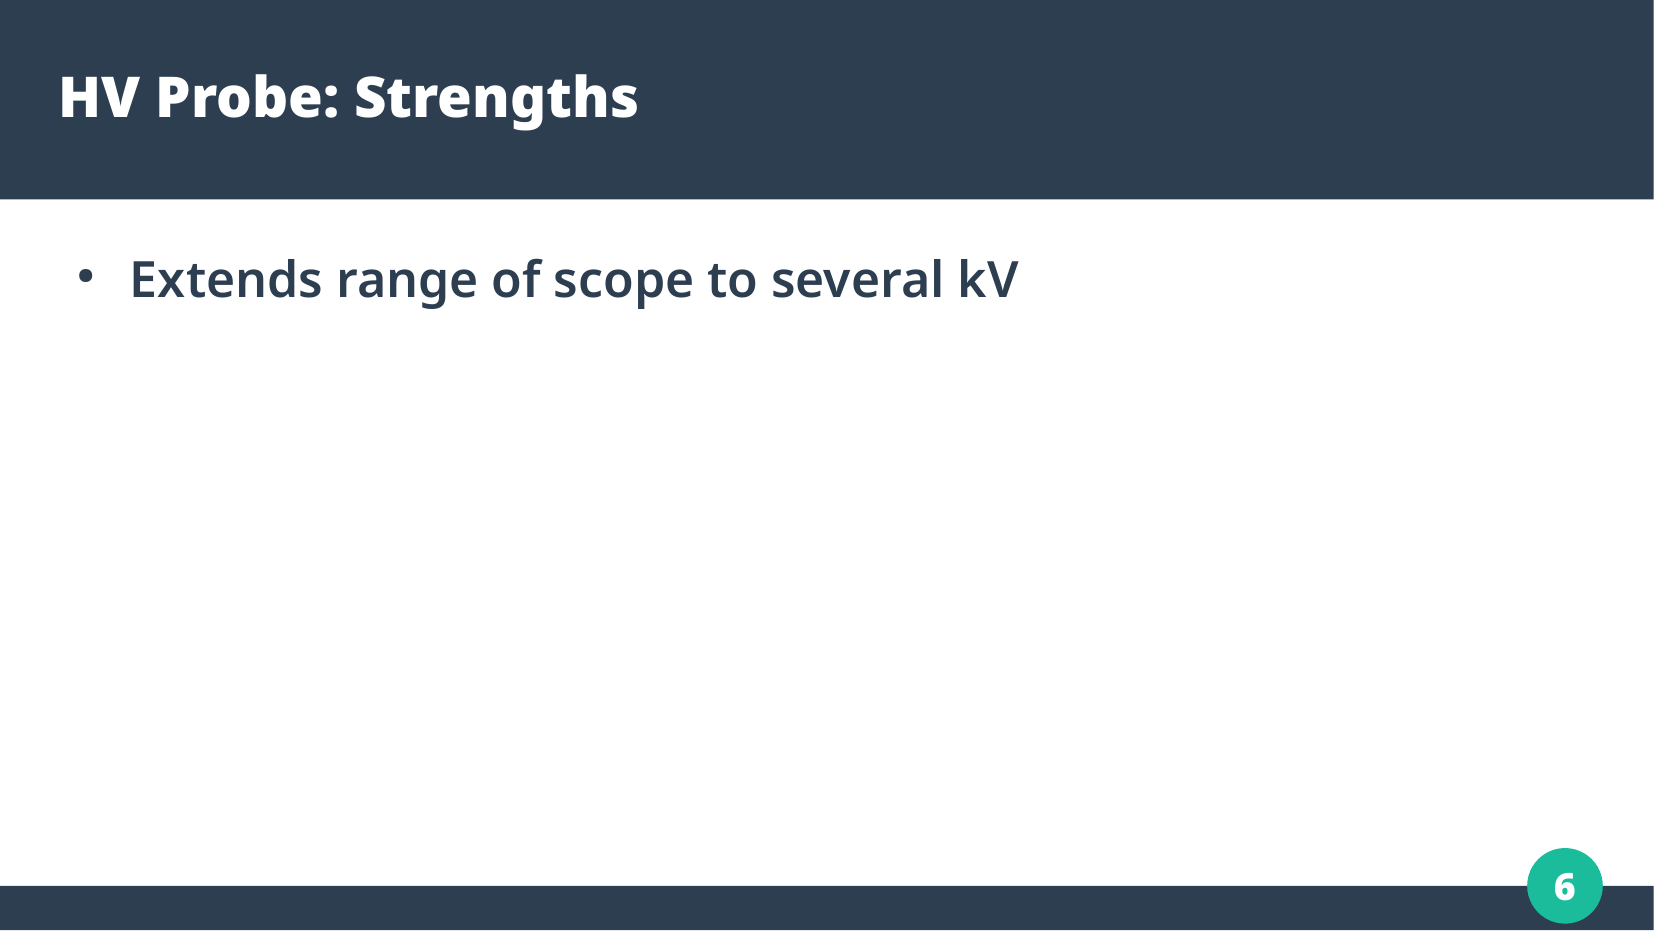

# HV Probe: Strengths
Extends range of scope to several kV